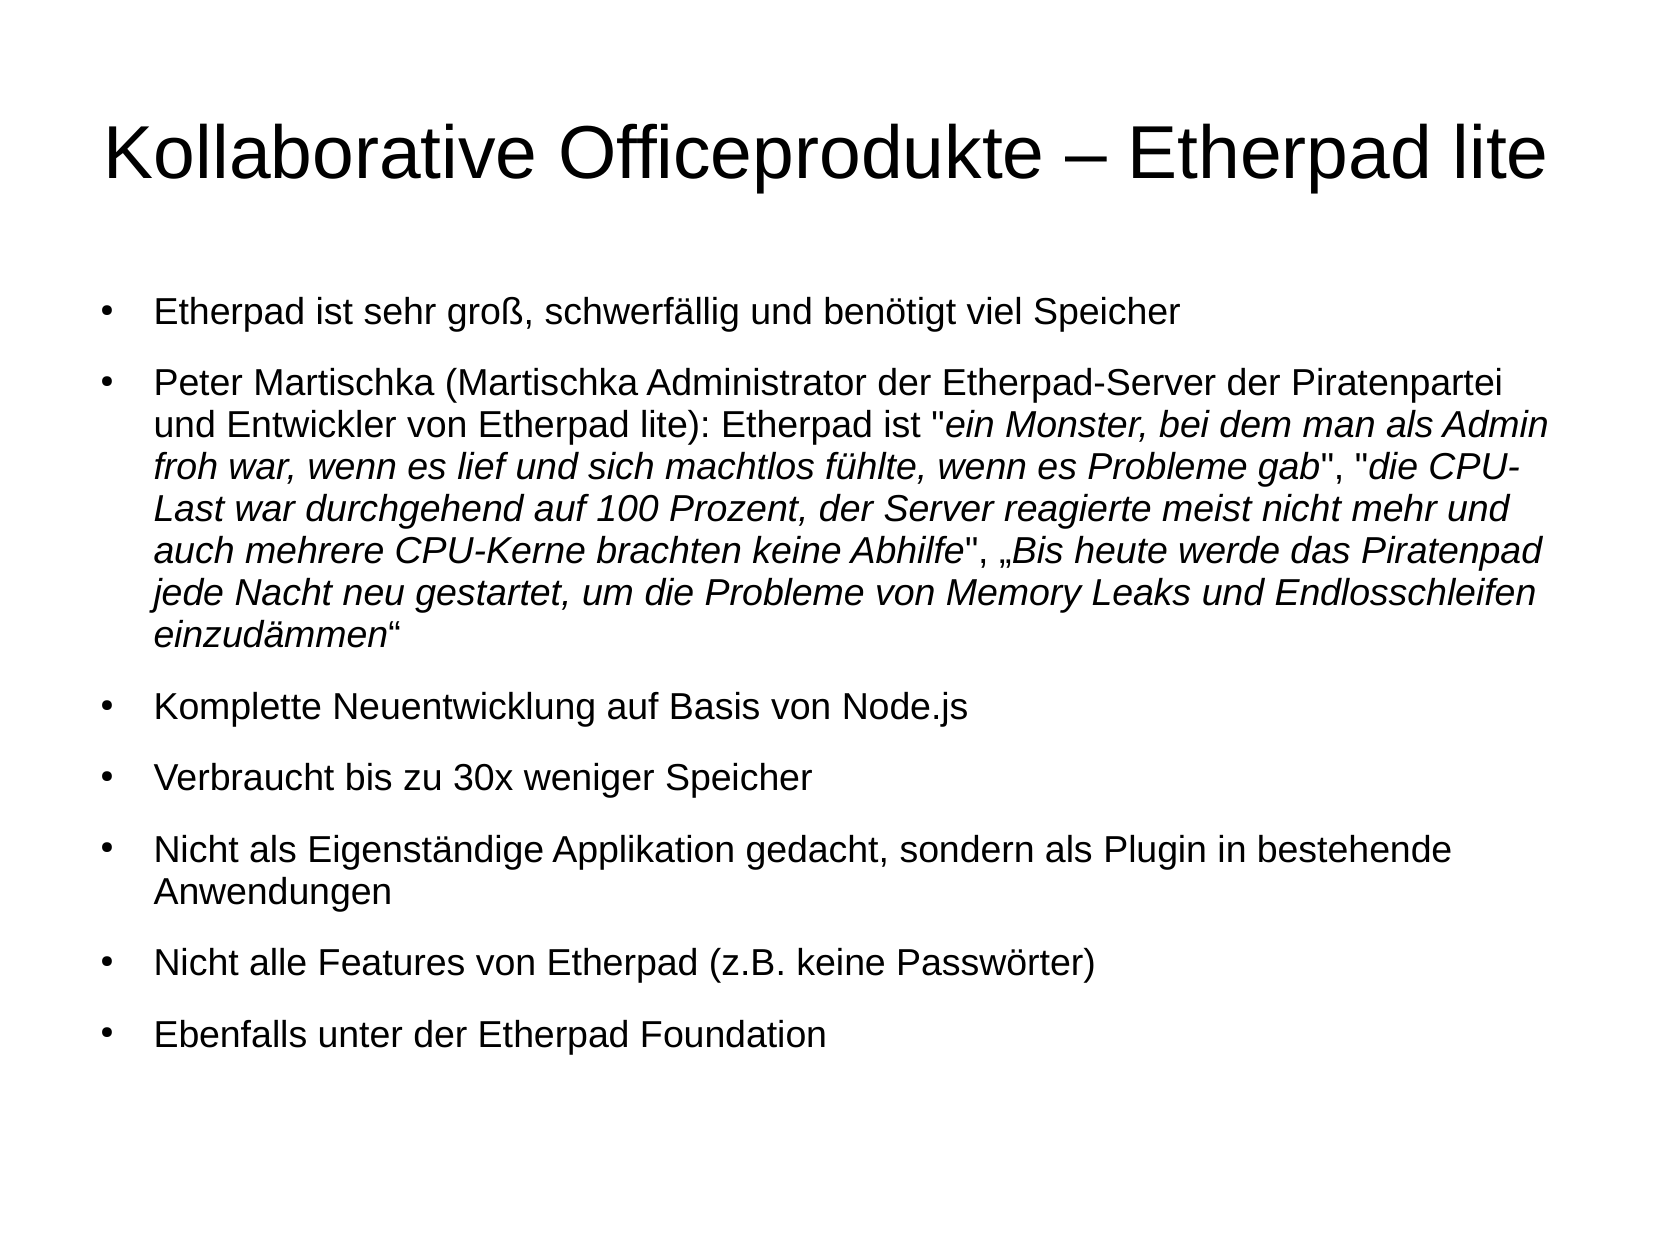

# Kollaborative Officeprodukte – Etherpad lite
Etherpad ist sehr groß, schwerfällig und benötigt viel Speicher
Peter Martischka (Martischka Administrator der Etherpad-Server der Piratenpartei und Entwickler von Etherpad lite): Etherpad ist "ein Monster, bei dem man als Admin froh war, wenn es lief und sich machtlos fühlte, wenn es Probleme gab", "die CPU-Last war durchgehend auf 100 Prozent, der Server reagierte meist nicht mehr und auch mehrere CPU-Kerne brachten keine Abhilfe", „Bis heute werde das Piratenpad jede Nacht neu gestartet, um die Probleme von Memory Leaks und Endlosschleifen einzudämmen“
Komplette Neuentwicklung auf Basis von Node.js
Verbraucht bis zu 30x weniger Speicher
Nicht als Eigenständige Applikation gedacht, sondern als Plugin in bestehende Anwendungen
Nicht alle Features von Etherpad (z.B. keine Passwörter)
Ebenfalls unter der Etherpad Foundation